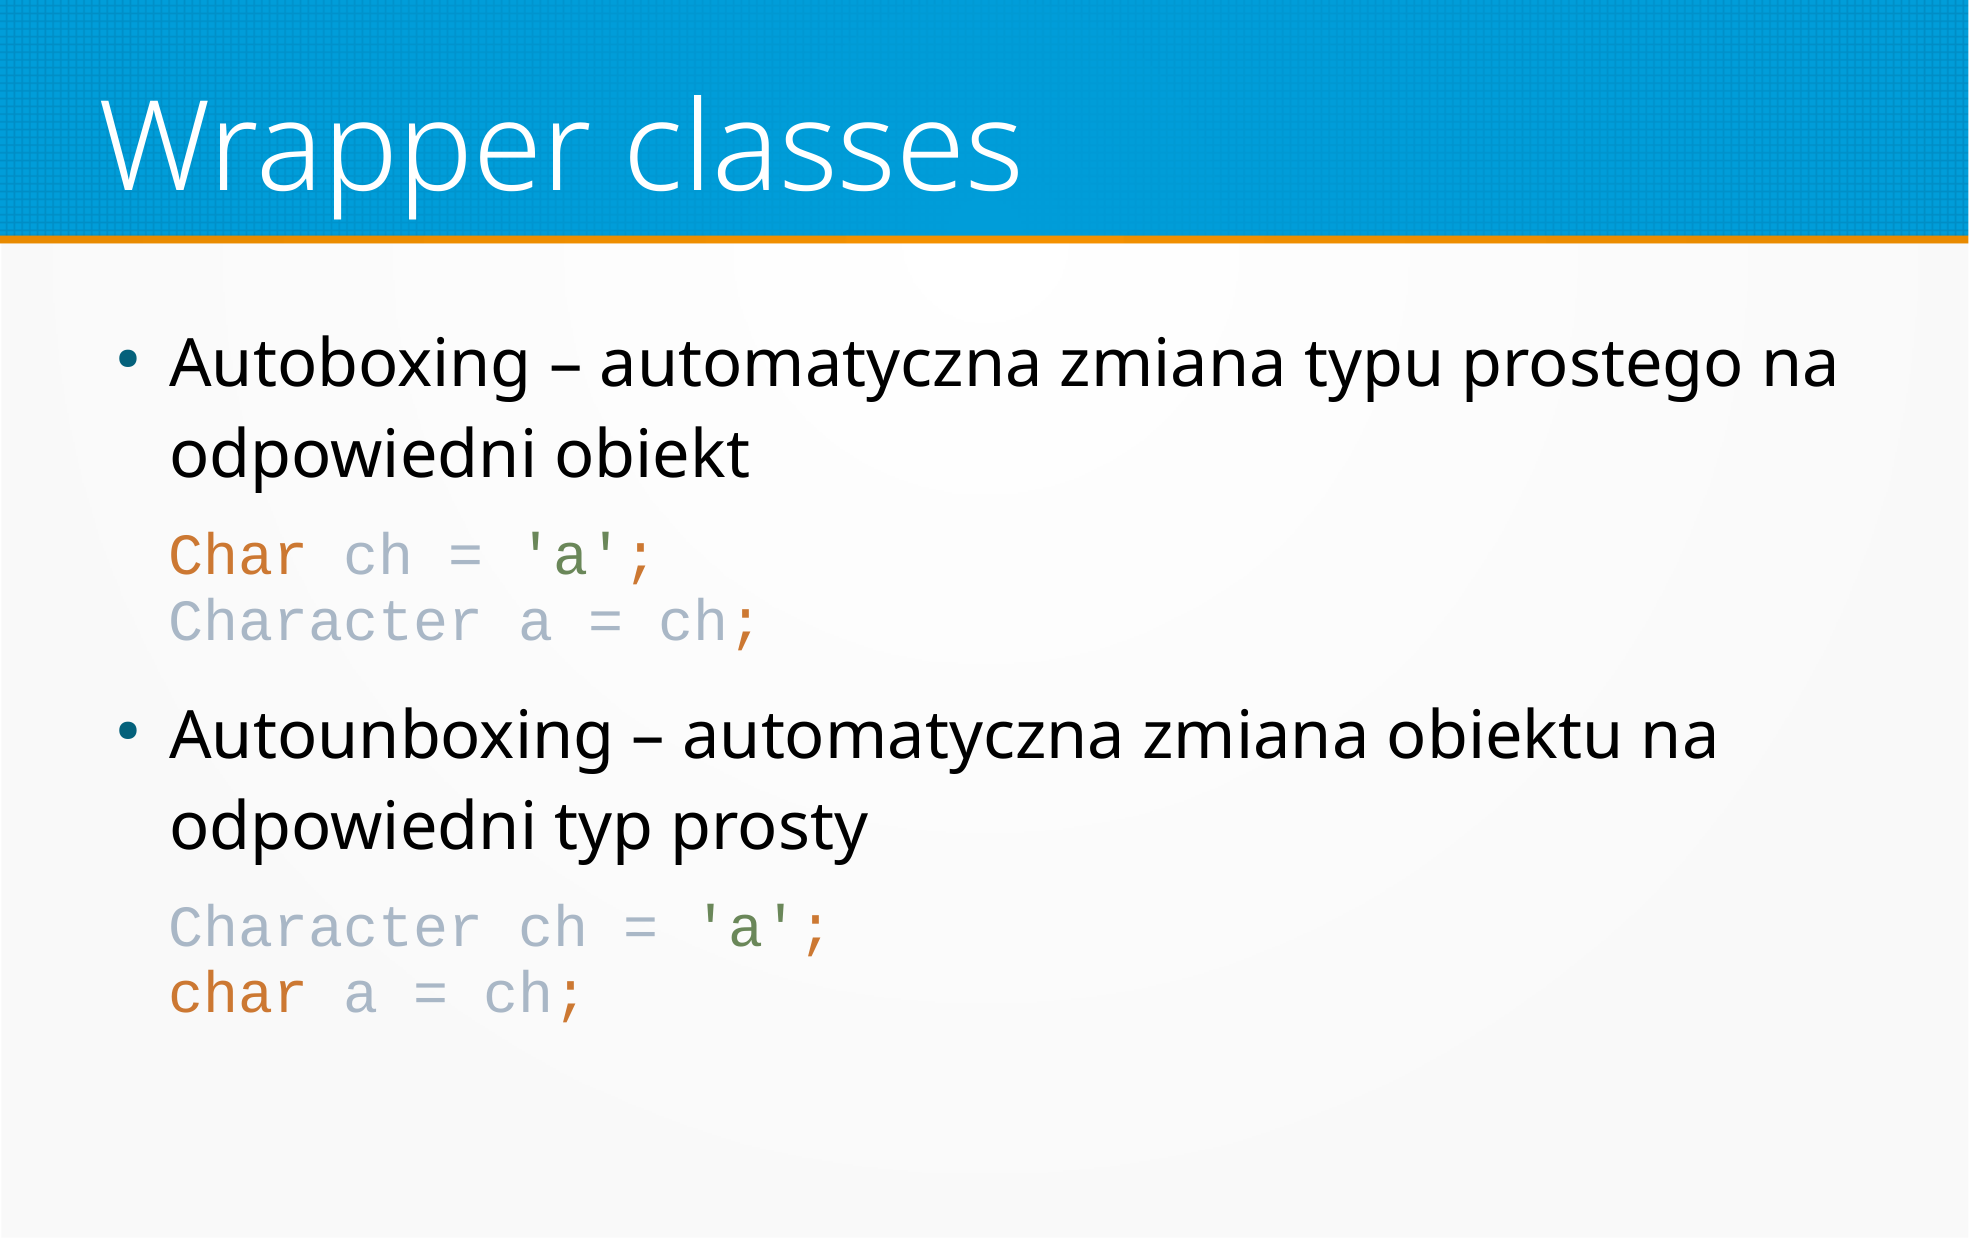

# Wrapper classes
Autoboxing – automatyczna zmiana typu prostego na odpowiedni obiekt
 Char ch = 'a';
 Character a = ch;
Autounboxing – automatyczna zmiana obiektu na odpowiedni typ prosty
 Character ch = 'a';
 char a = ch;